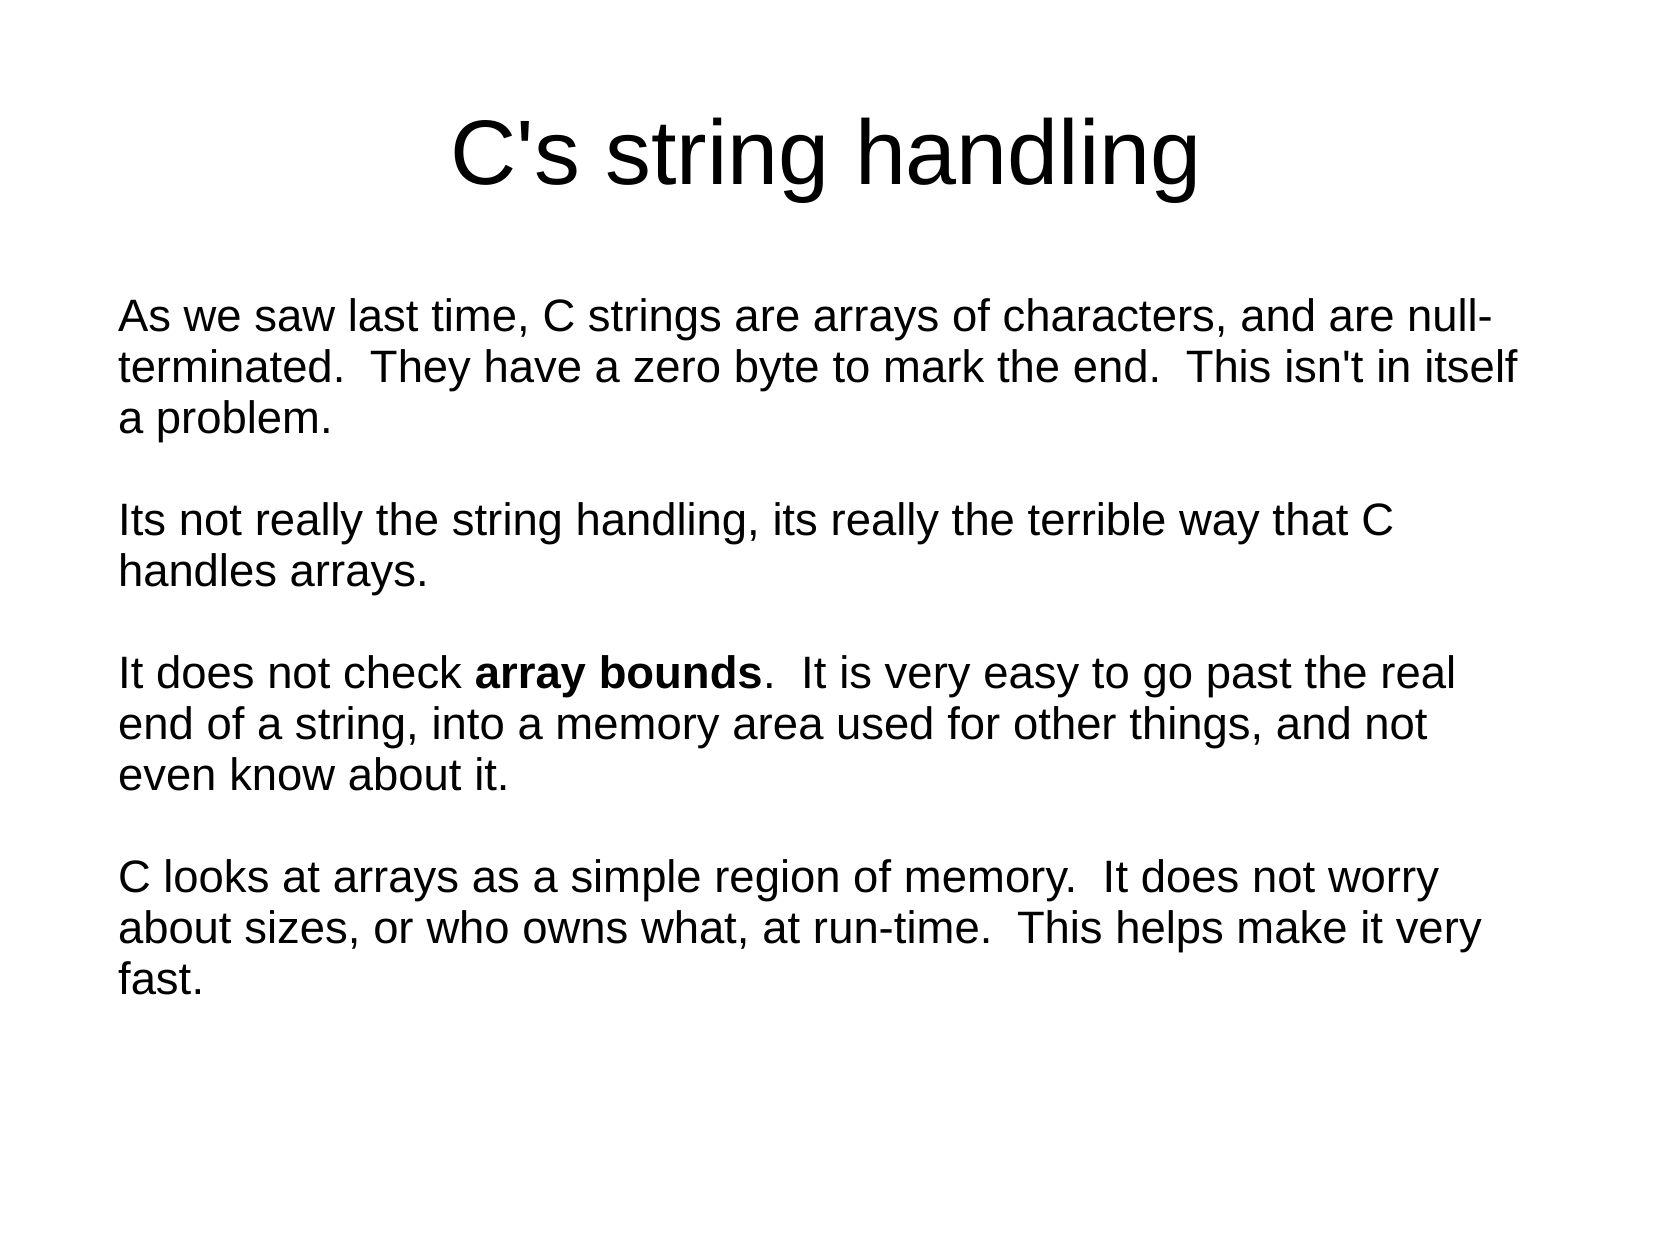

# C's string handling
As we saw last time, C strings are arrays of characters, and are null-terminated. They have a zero byte to mark the end. This isn't in itself a problem.
Its not really the string handling, its really the terrible way that C handles arrays.
It does not check array bounds. It is very easy to go past the real end of a string, into a memory area used for other things, and not even know about it.
C looks at arrays as a simple region of memory. It does not worry about sizes, or who owns what, at run-time. This helps make it very fast.